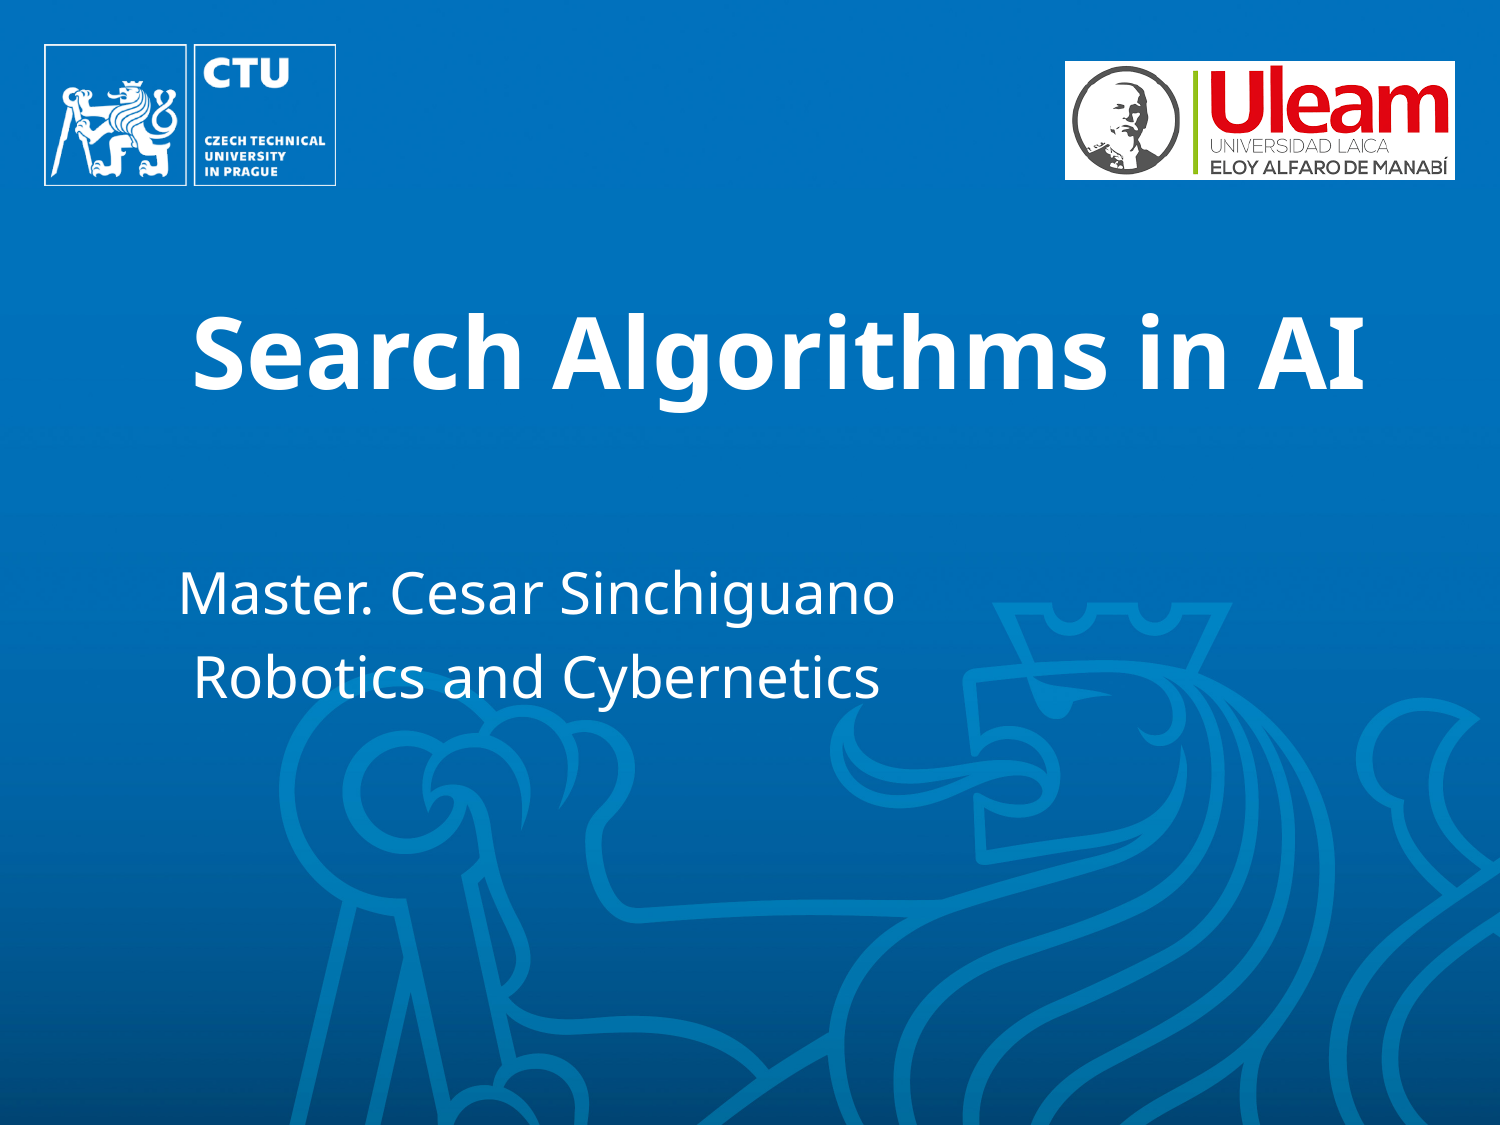

# Search Algorithms in AI
Master. Cesar Sinchiguano
Robotics and Cybernetics